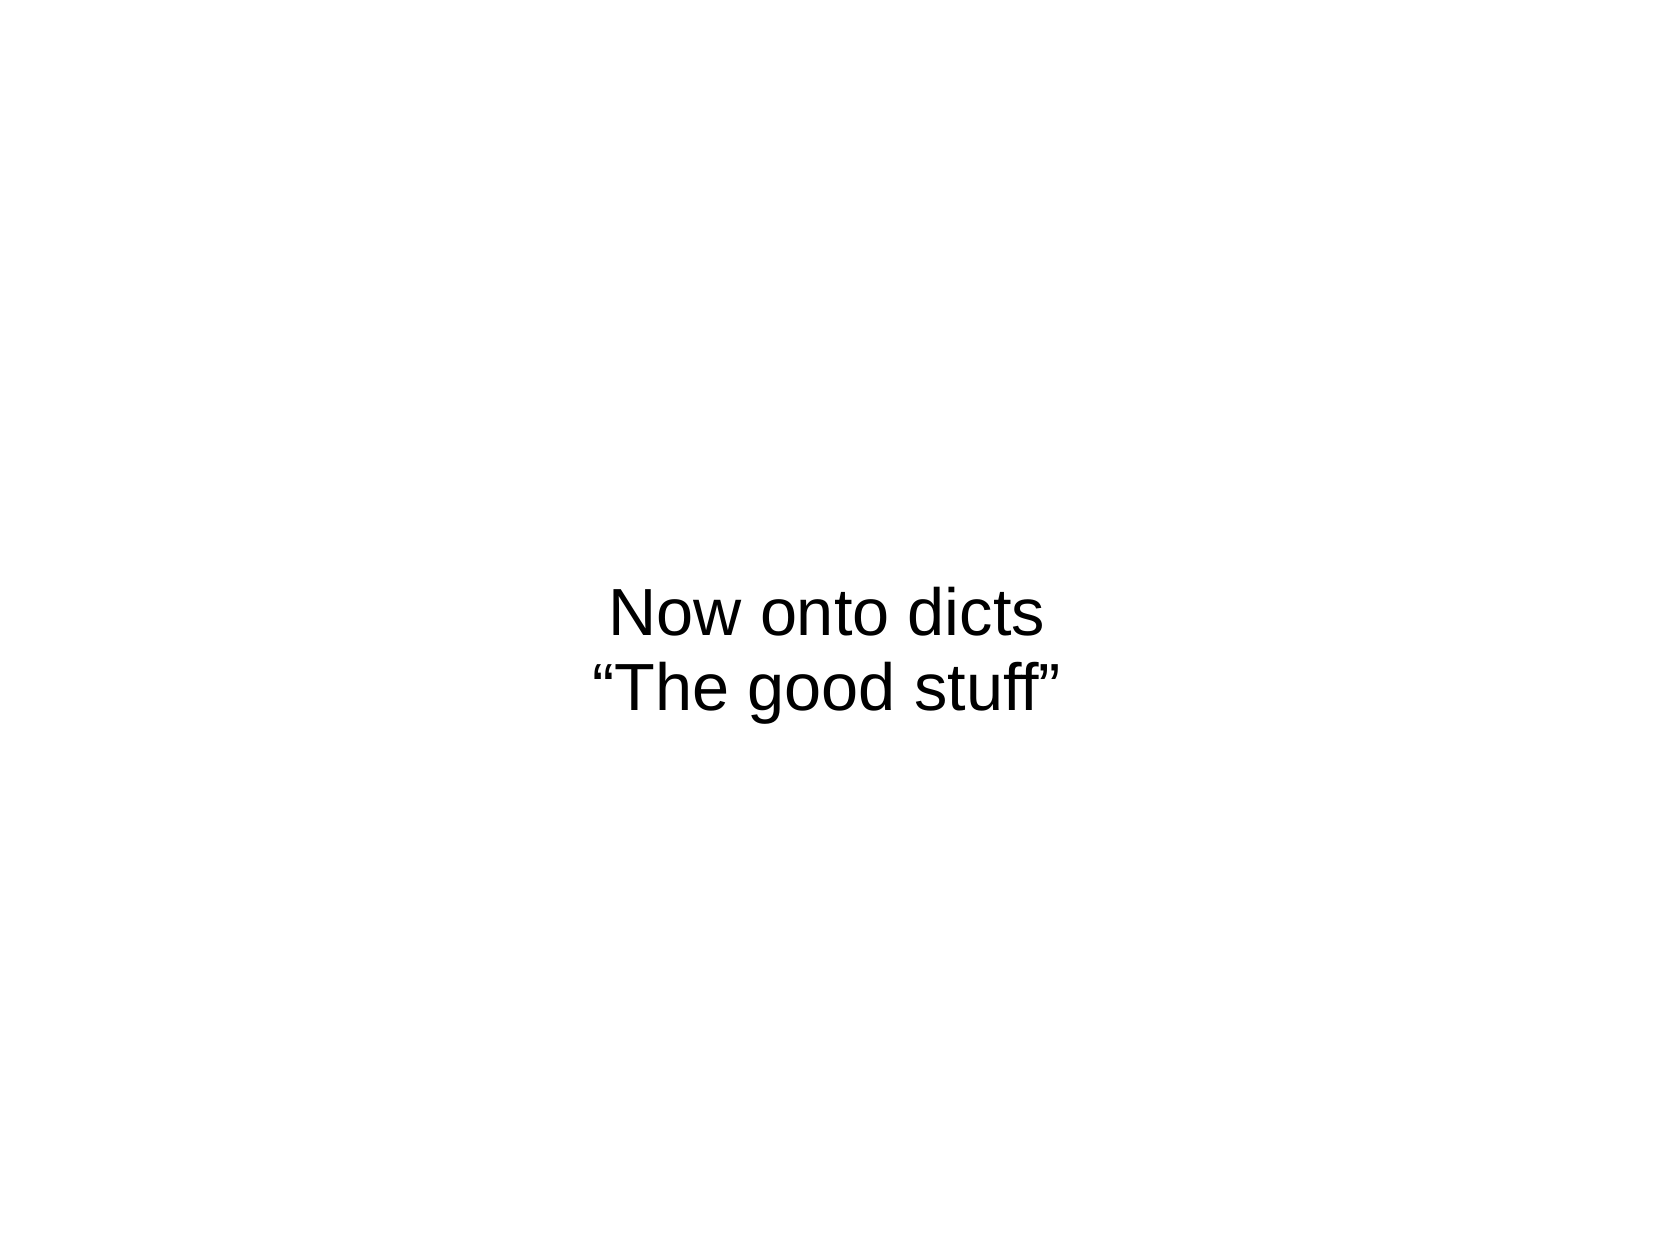

#
Now onto dicts
“The good stuff”